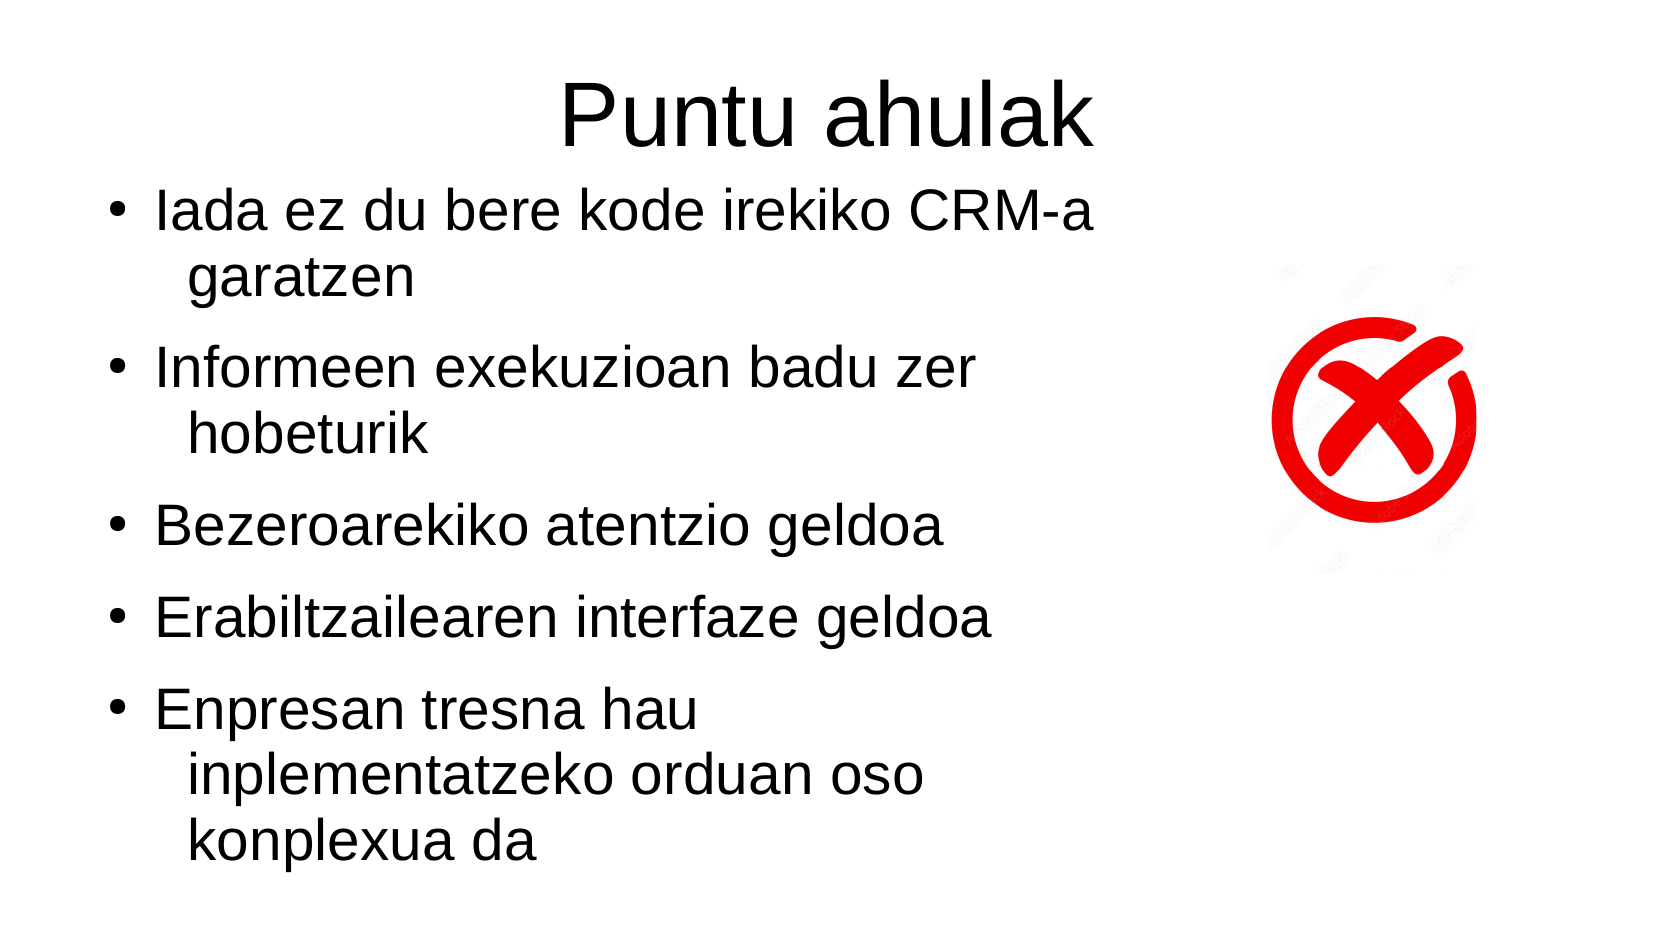

# Puntu ahulak
Iada ez du bere kode irekiko CRM-a garatzen
Informeen exekuzioan badu zer hobeturik
Bezeroarekiko atentzio geldoa
Erabiltzailearen interfaze geldoa
Enpresan tresna hau inplementatzeko orduan oso konplexua da